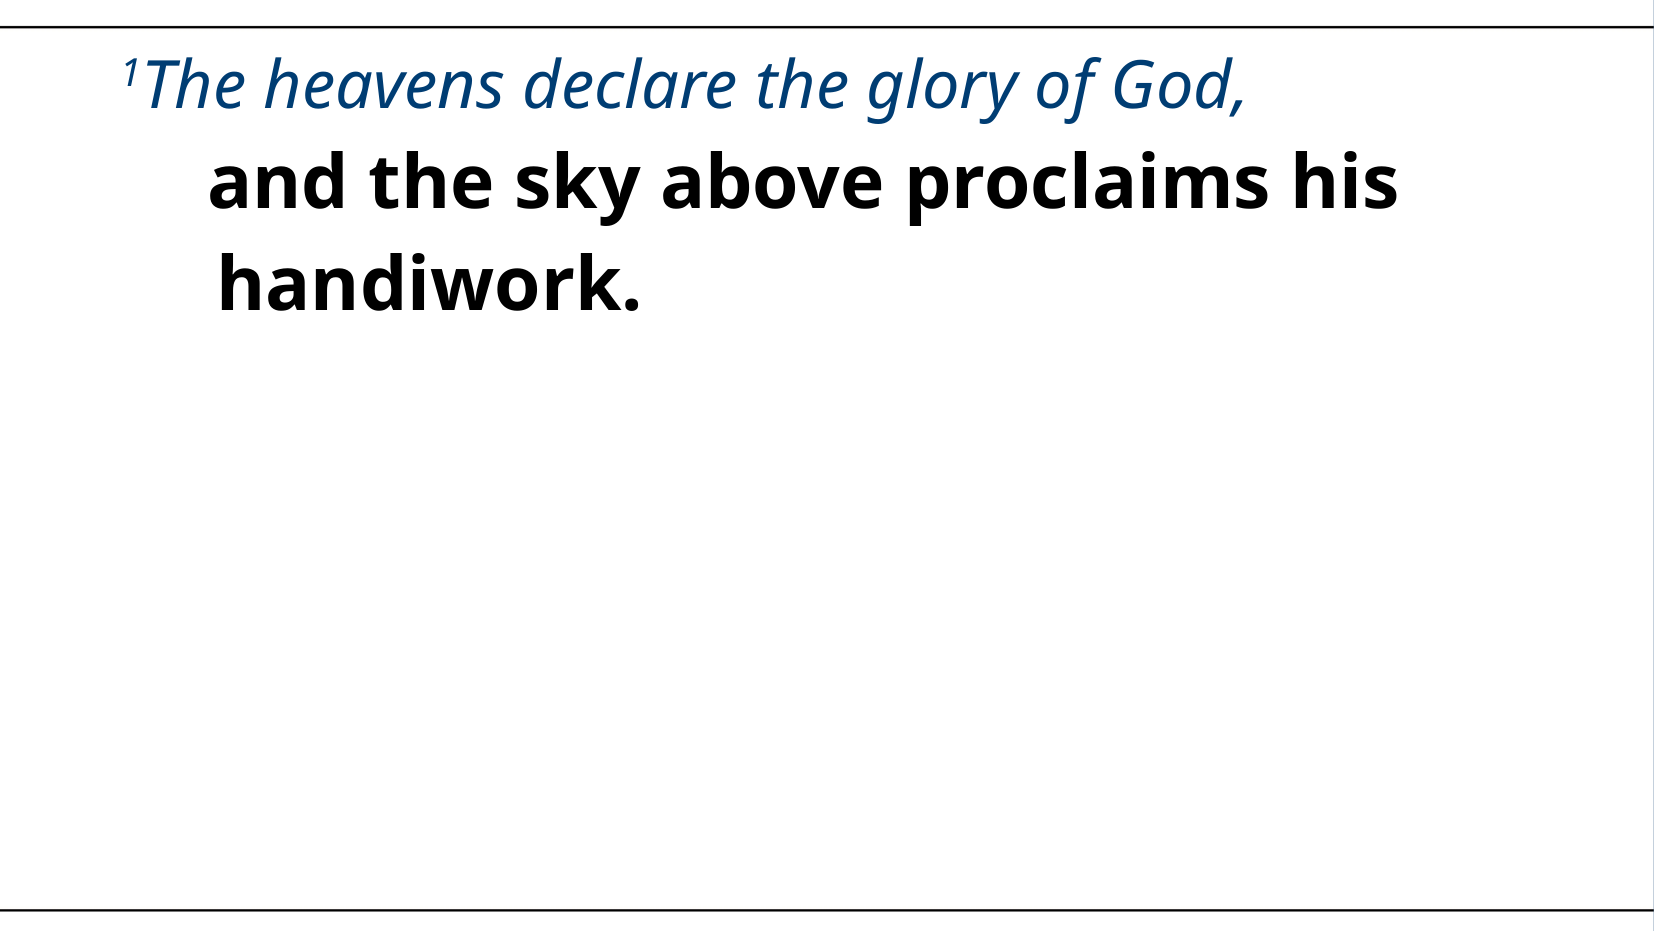

1The heavens declare the glory of God,
 and the sky above proclaims his
 handiwork.